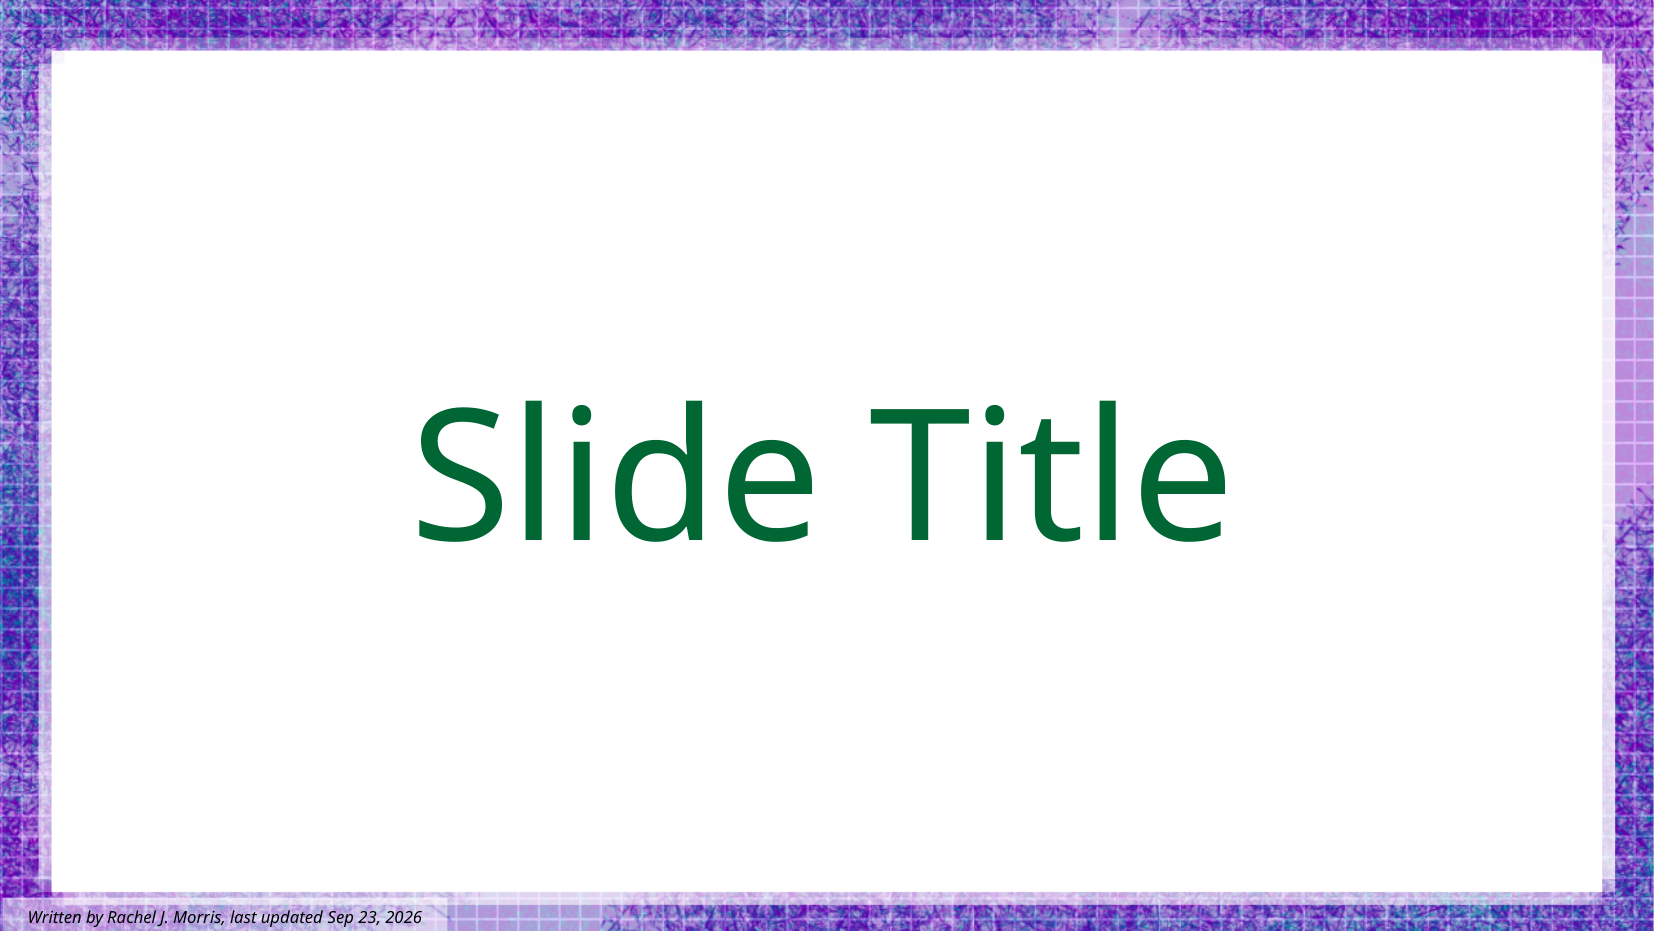

# Slide Title
Written by Rachel J. Morris, last updated